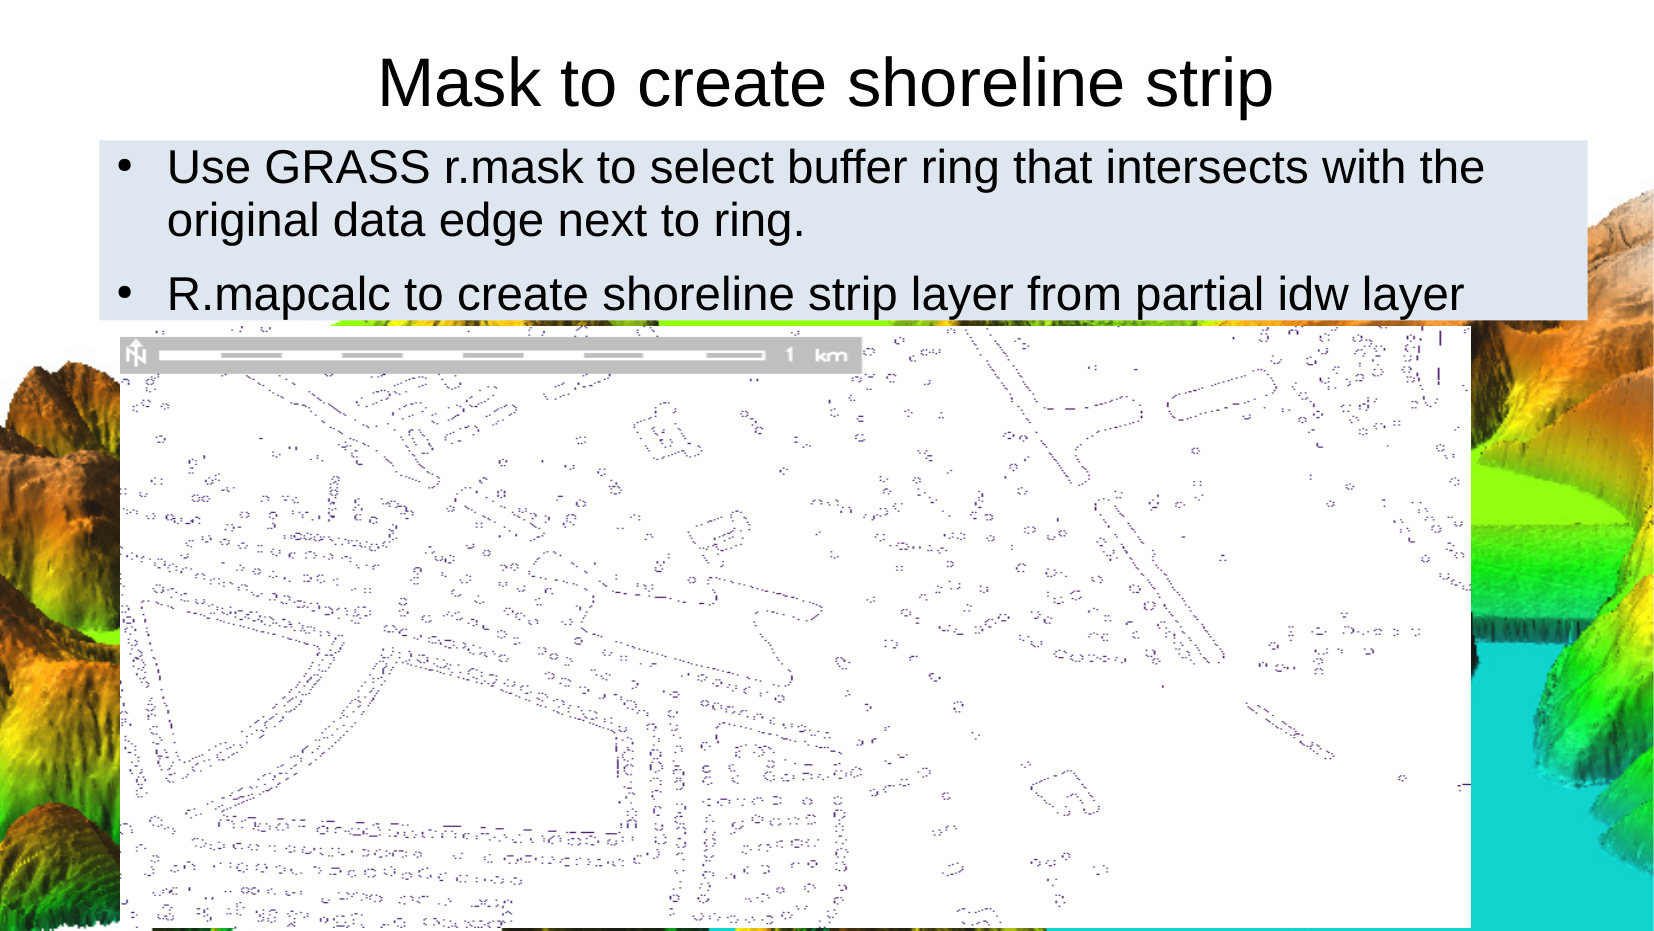

# Mask to create shoreline strip
Use GRASS r.mask to select buffer ring that intersects with the original data edge next to ring.
R.mapcalc to create shoreline strip layer from partial idw layer